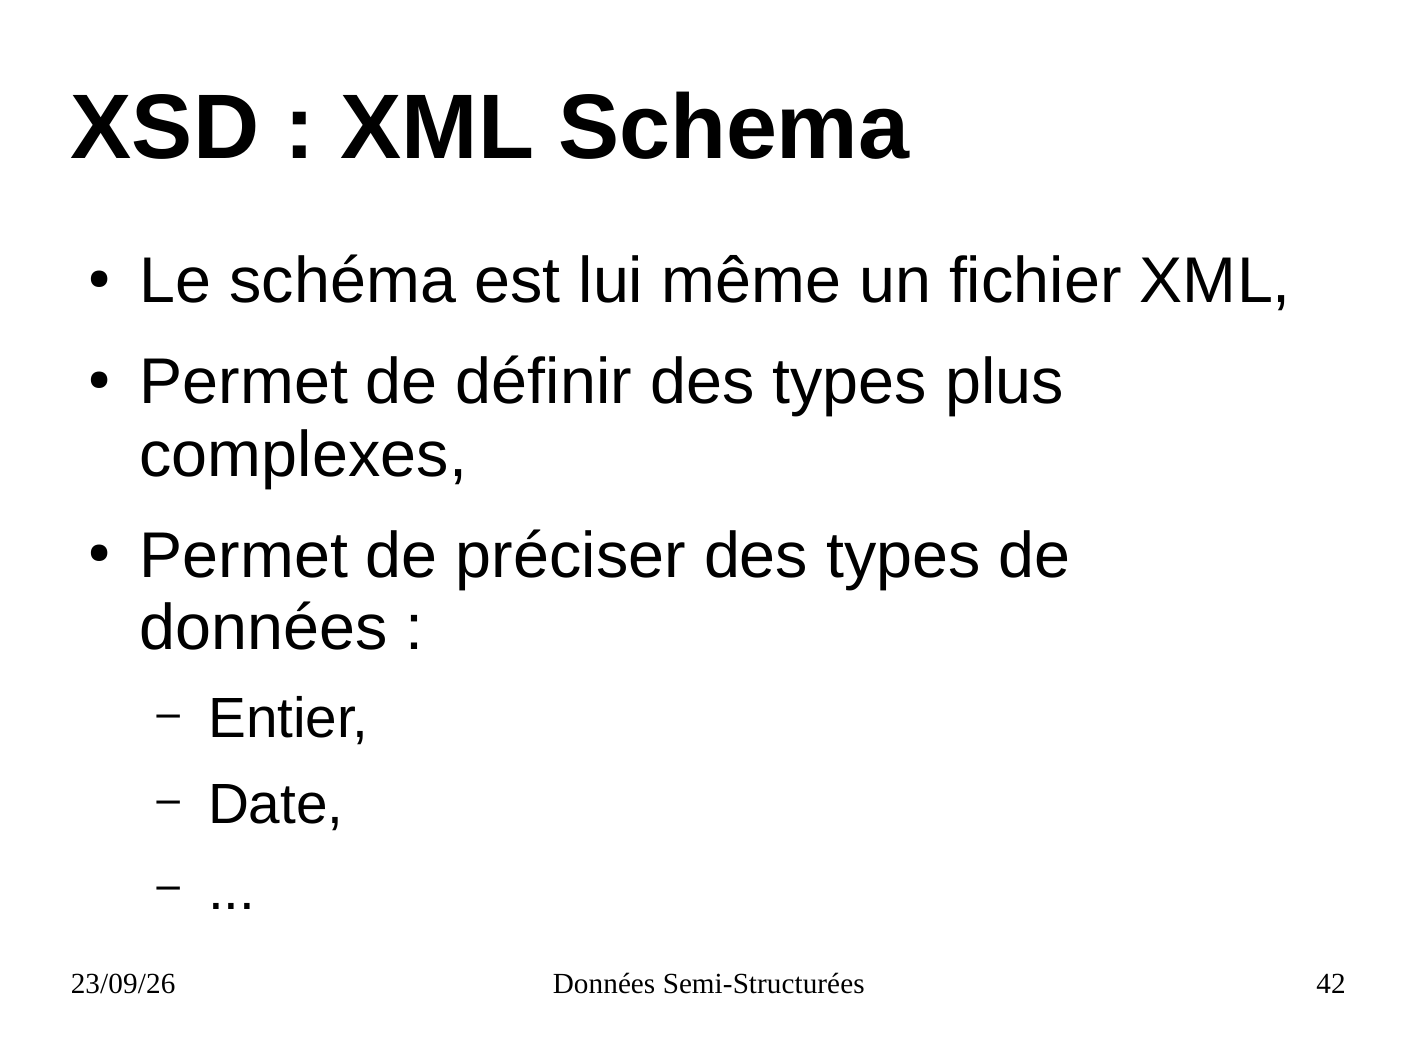

# XSD : XML Schema
Le schéma est lui même un fichier XML,
Permet de définir des types plus complexes,
Permet de préciser des types de données :
Entier,
Date,
...
Données Semi-Structurées
42